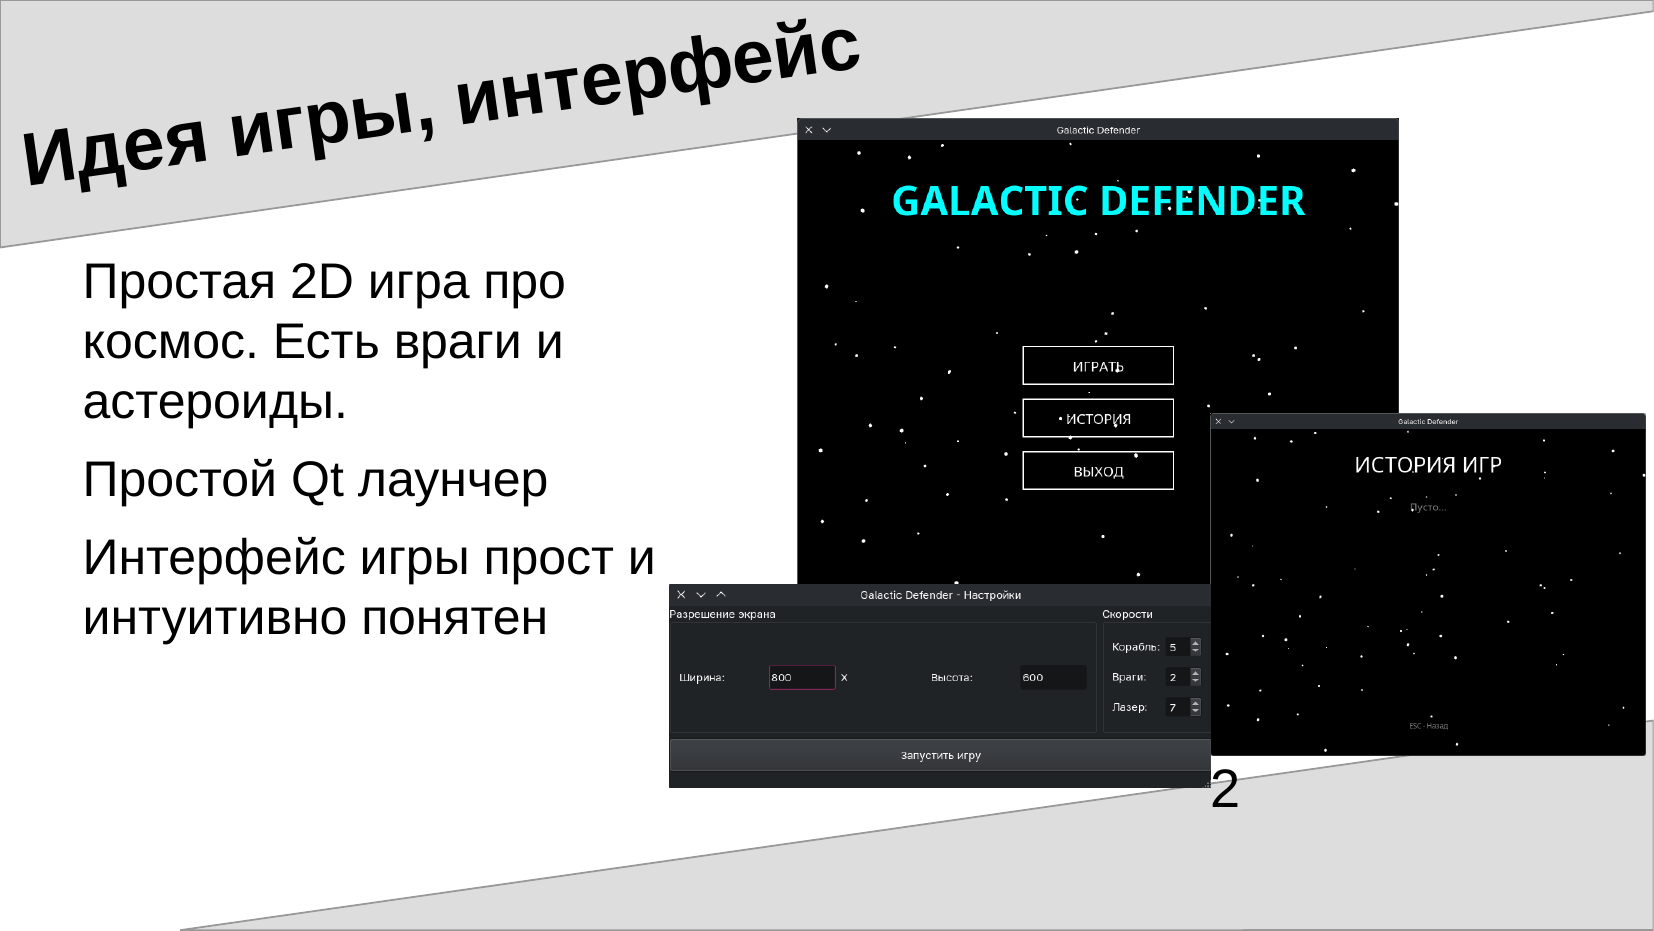

# Идея игры, интерфейс
Простая 2D игра про космос. Есть враги и астероиды.
Простой Qt лаунчер
Интерфейс игры прост и интуитивно понятен